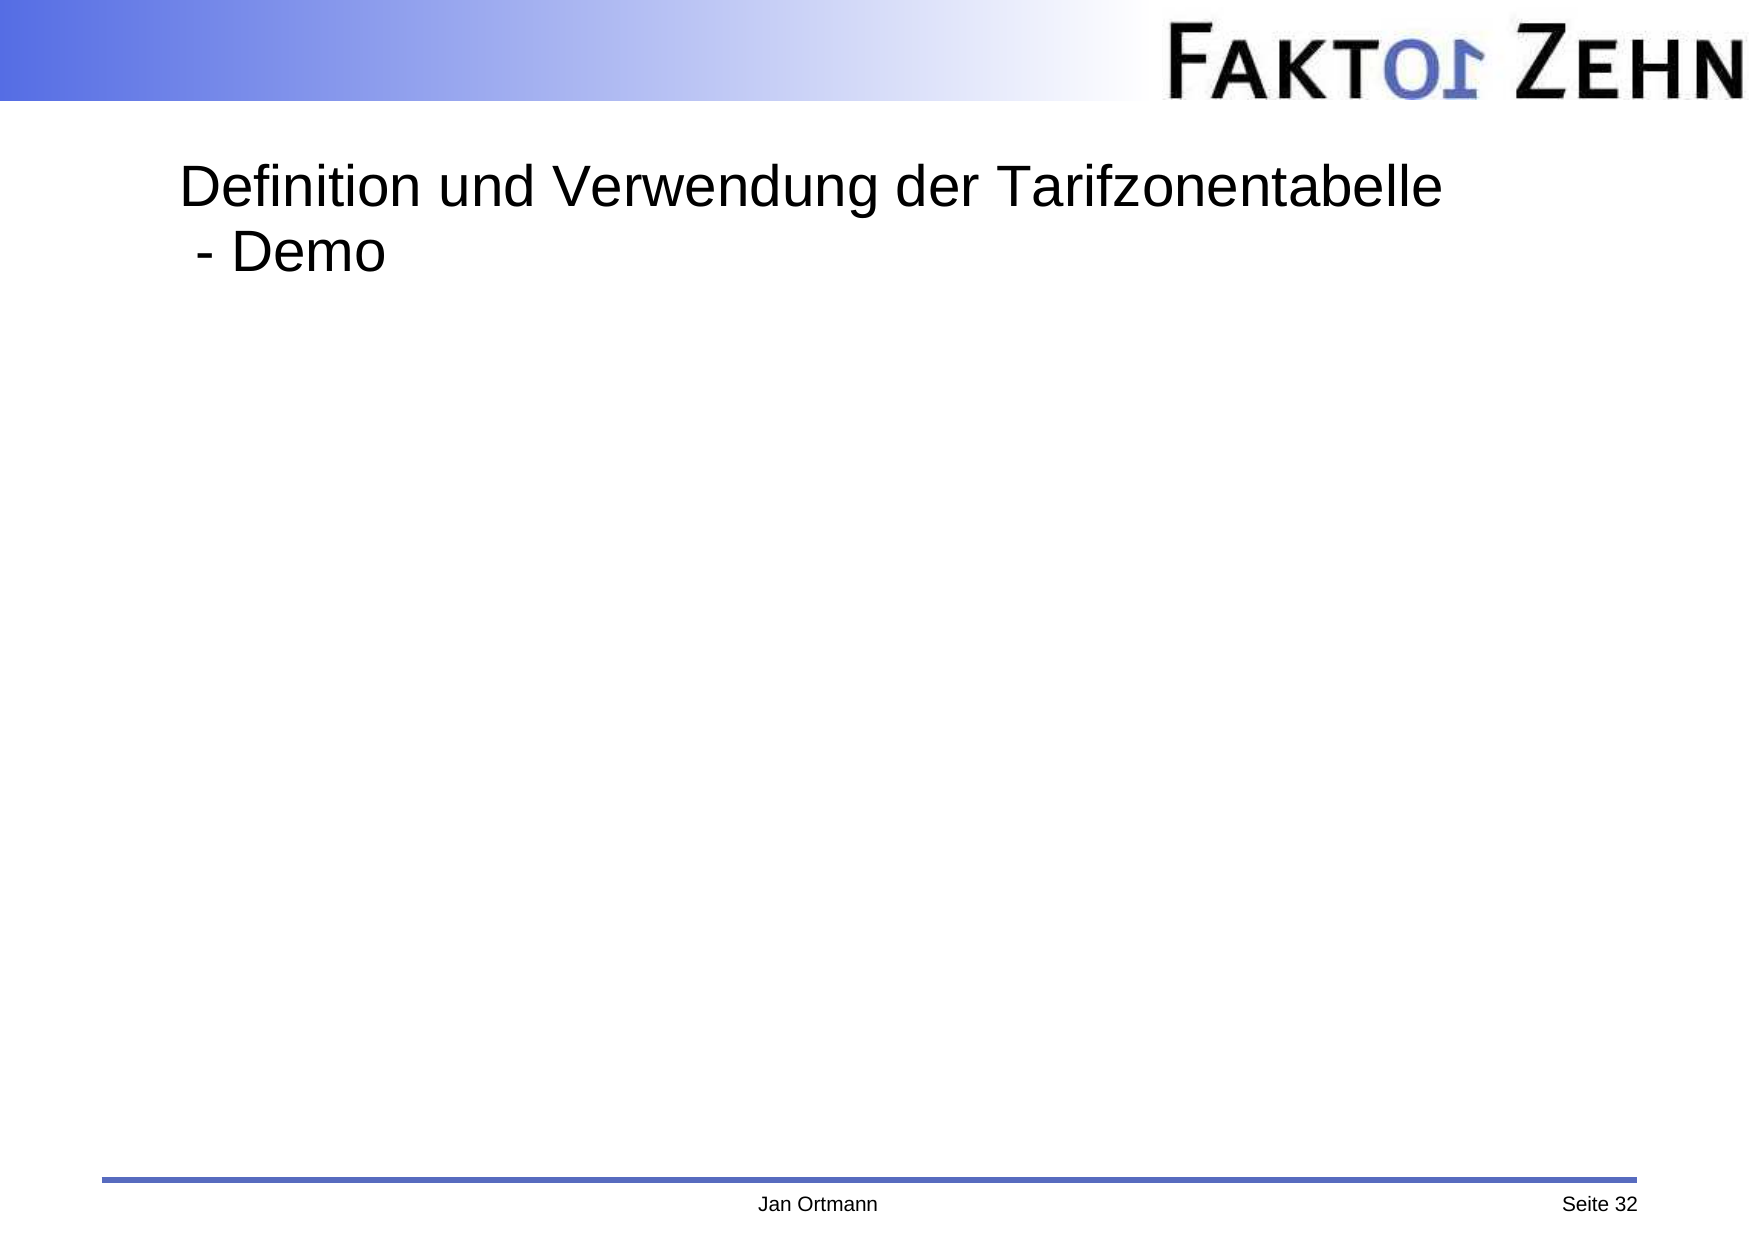

# Definition und Verwendung der Tarifzonentabelle - Demo